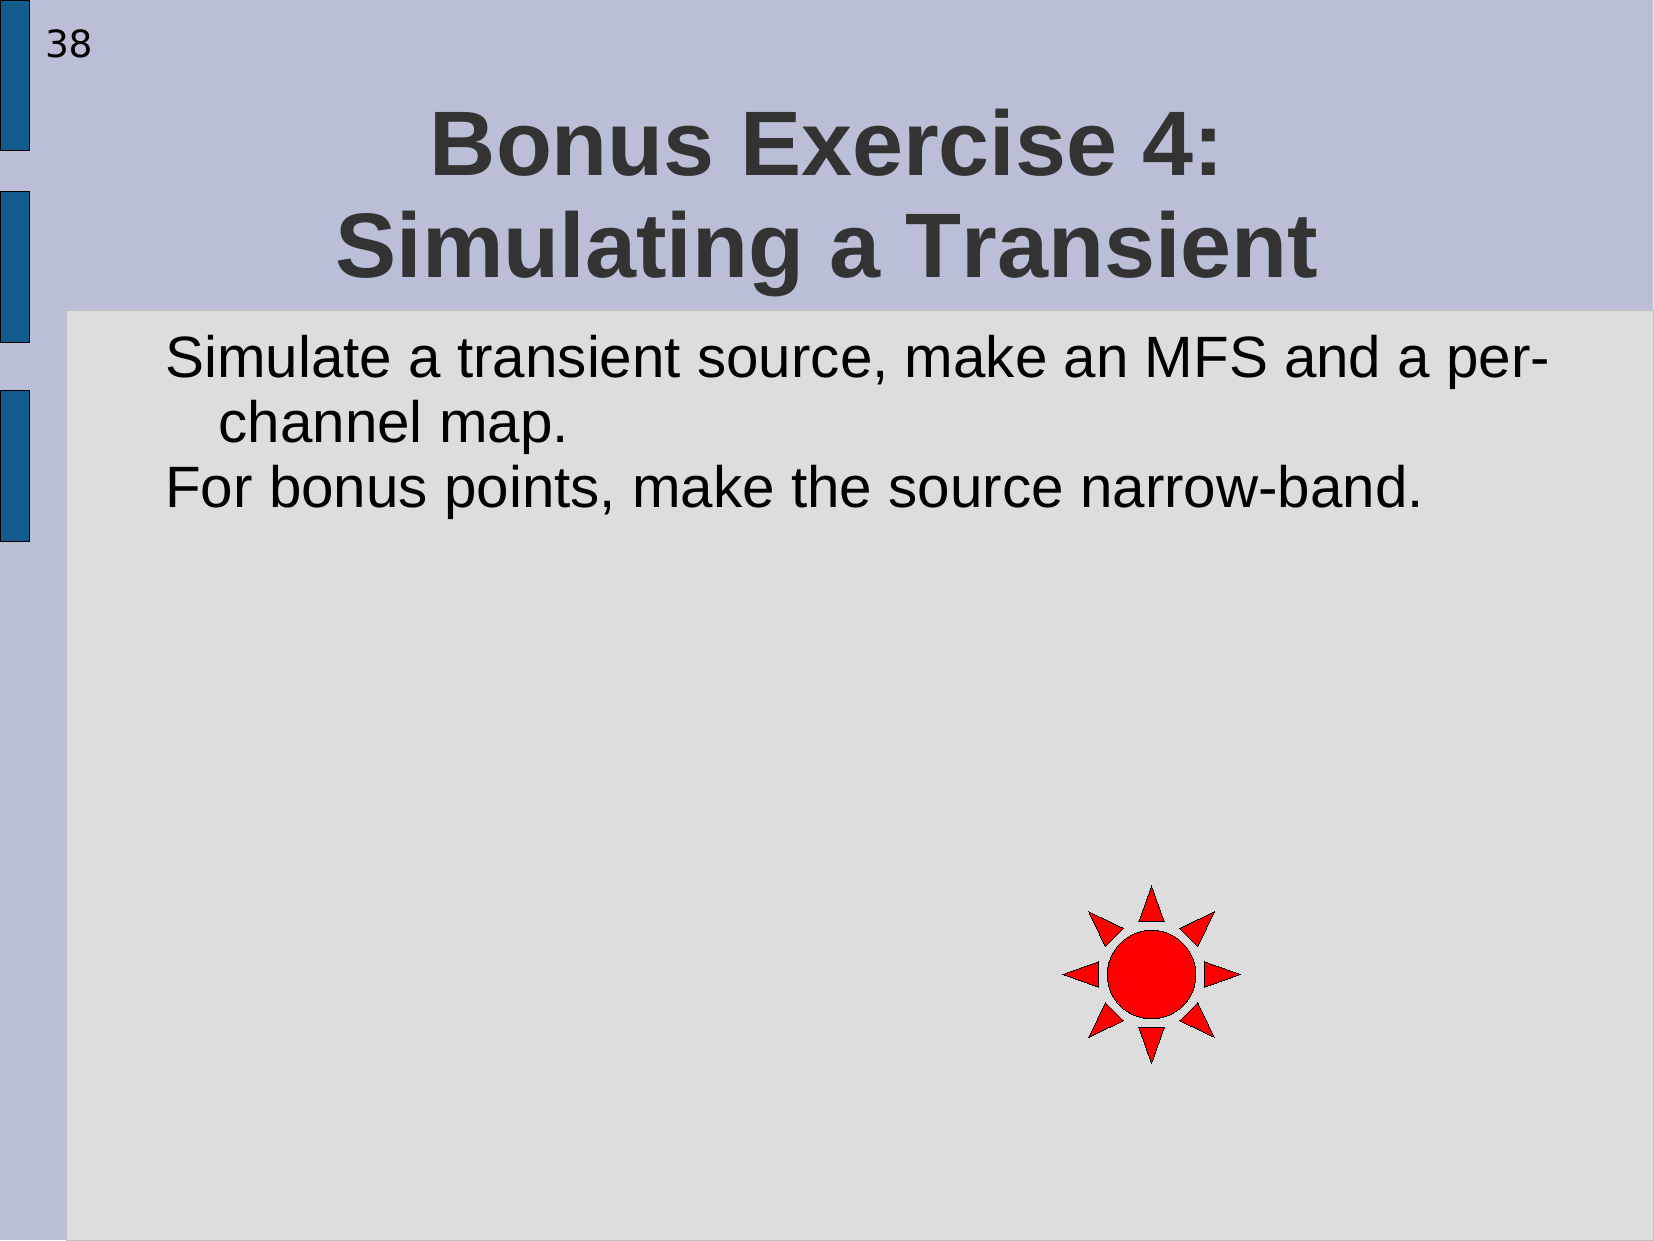

# Bonus Exercise 4: Simulating a Transient
Simulate a transient source, make an MFS and a per-channel map.
For bonus points, make the source narrow-band.